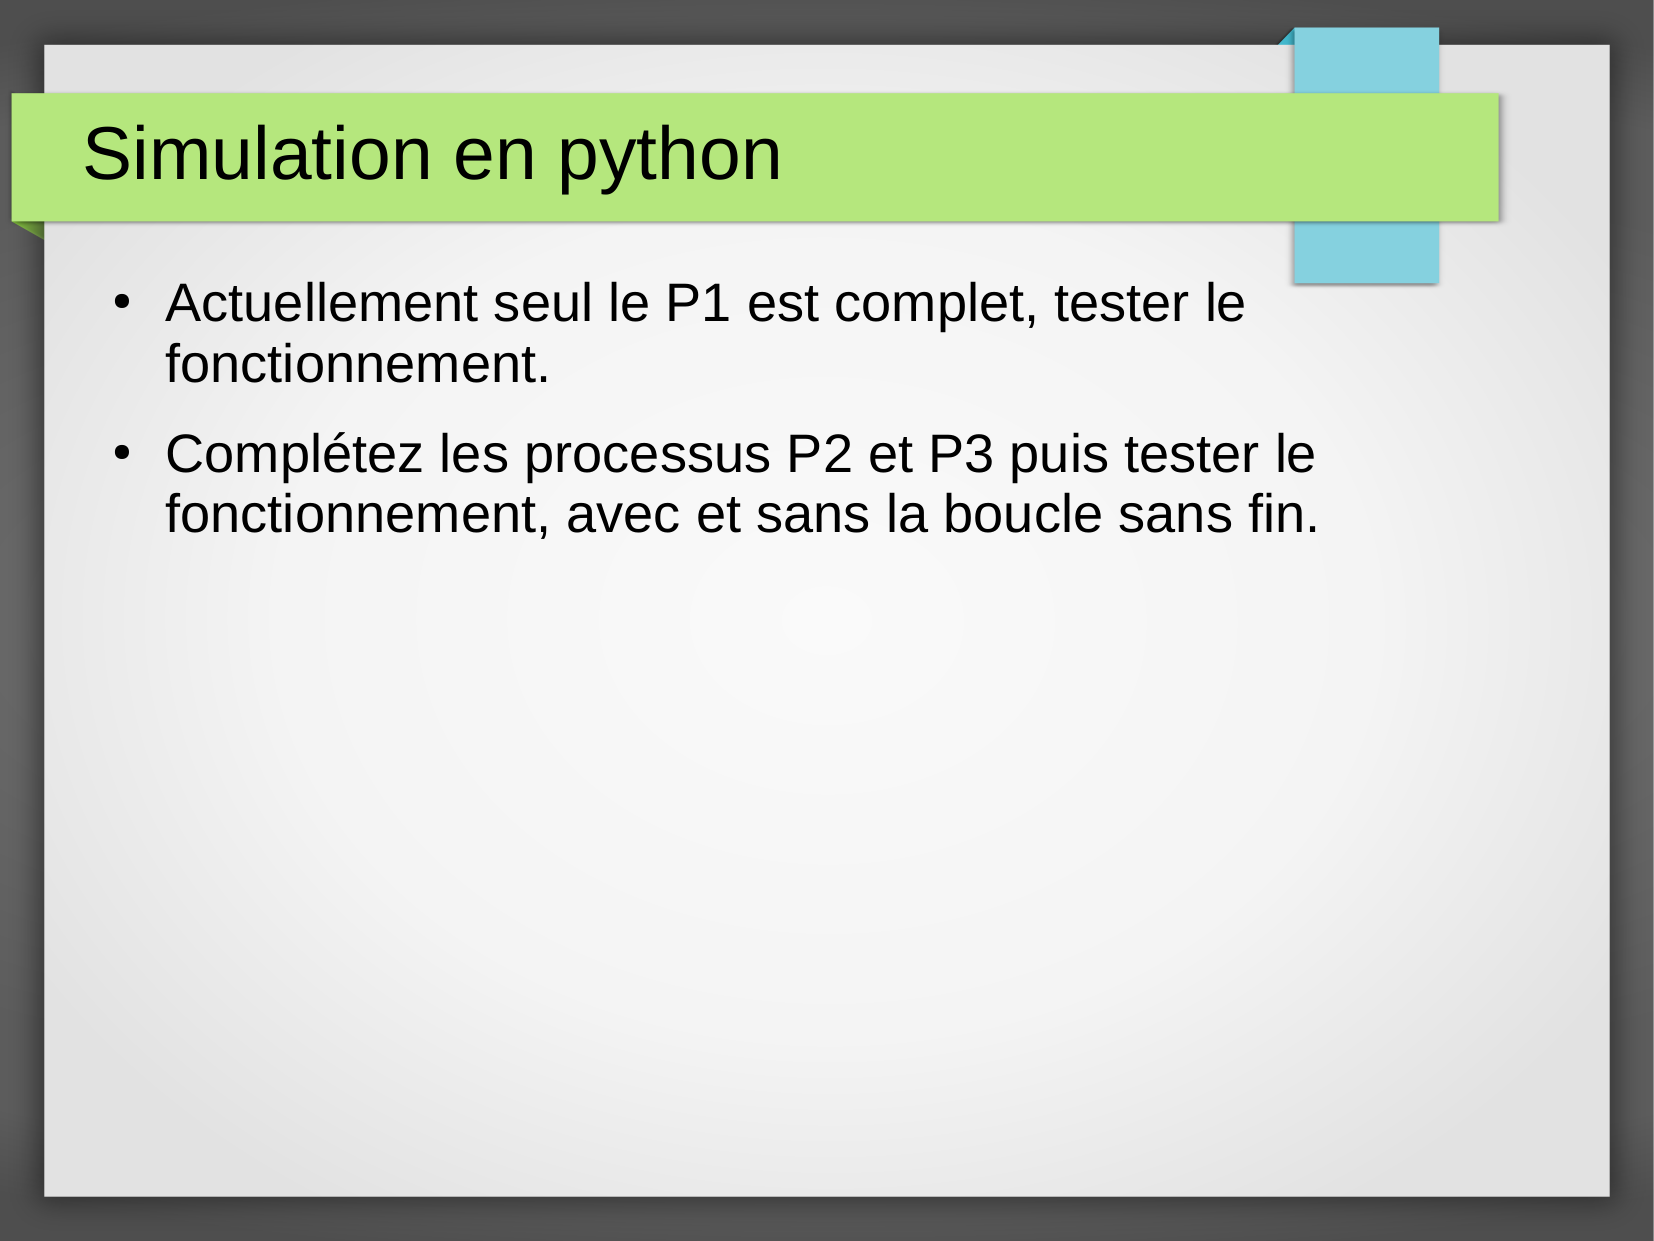

# Simulation en python
Actuellement seul le P1 est complet, tester le fonctionnement.
Complétez les processus P2 et P3 puis tester le fonctionnement, avec et sans la boucle sans fin.